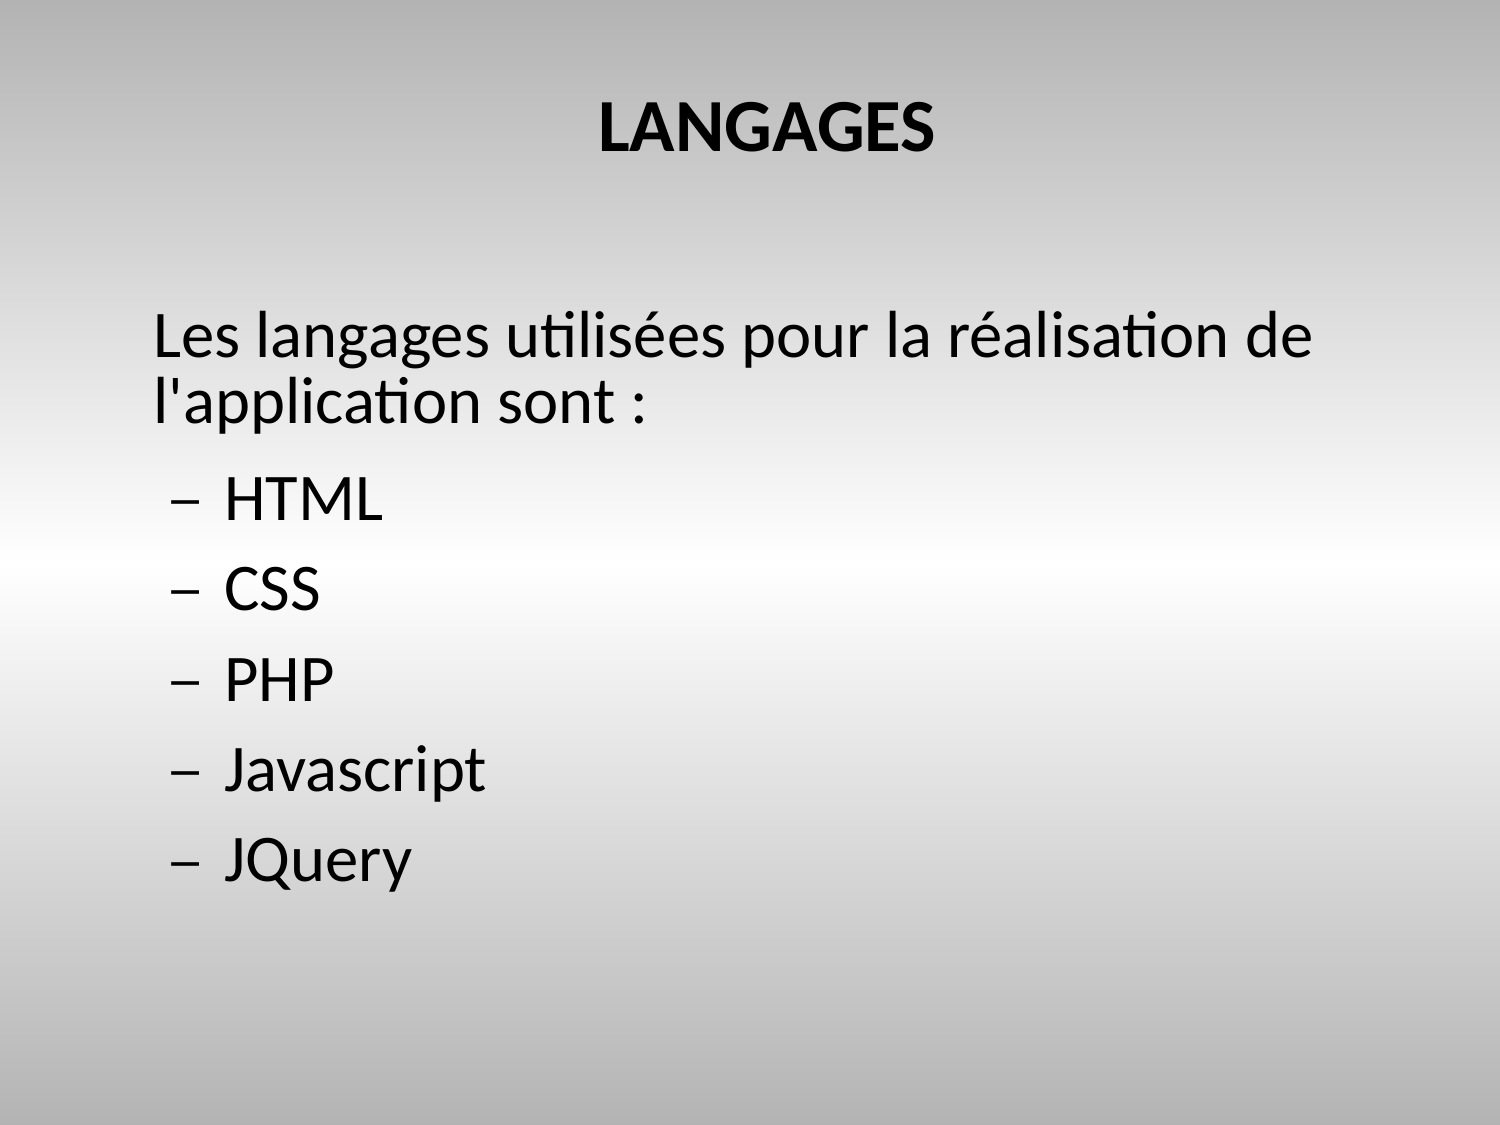

# LANGAGES
Les langages utilisées pour la réalisation de l'application sont :
HTML
CSS
PHP
Javascript
JQuery